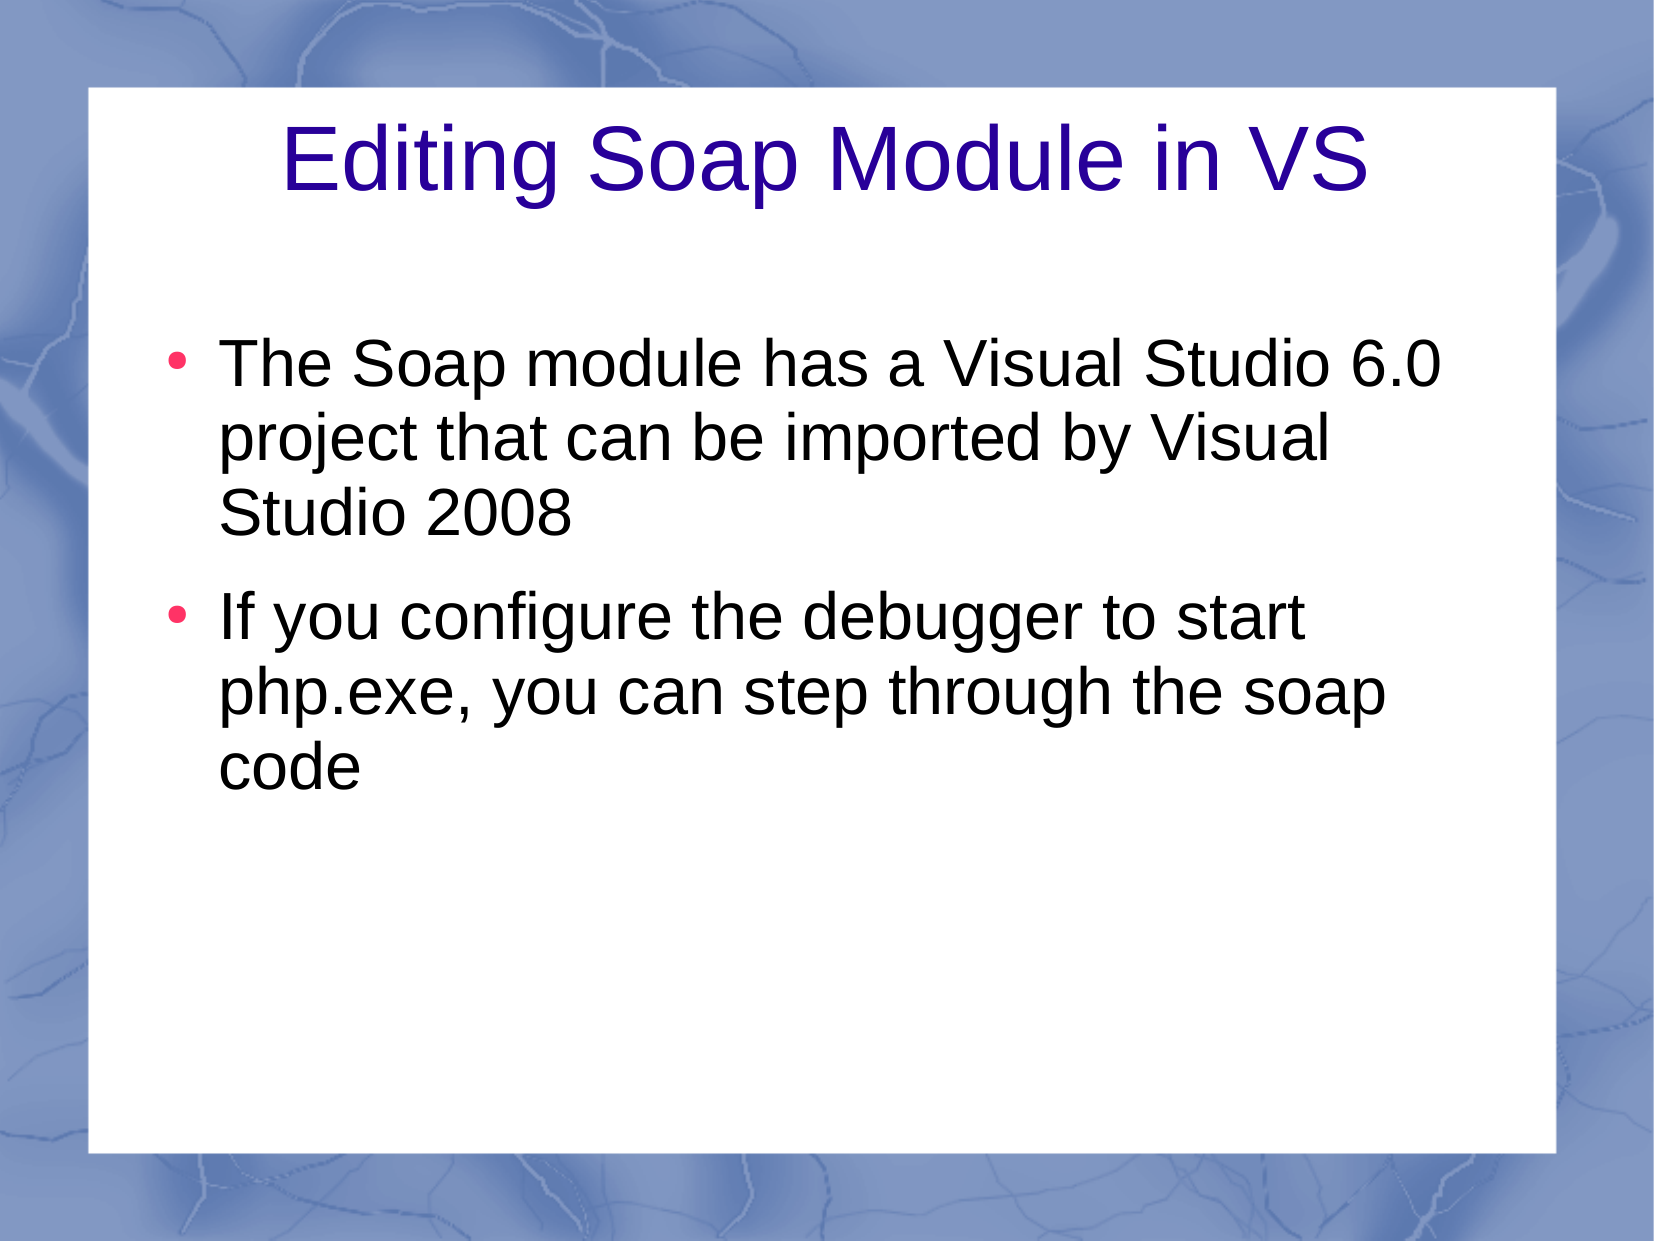

# Editing Soap Module in VS
The Soap module has a Visual Studio 6.0 project that can be imported by Visual Studio 2008
If you configure the debugger to start php.exe, you can step through the soap code